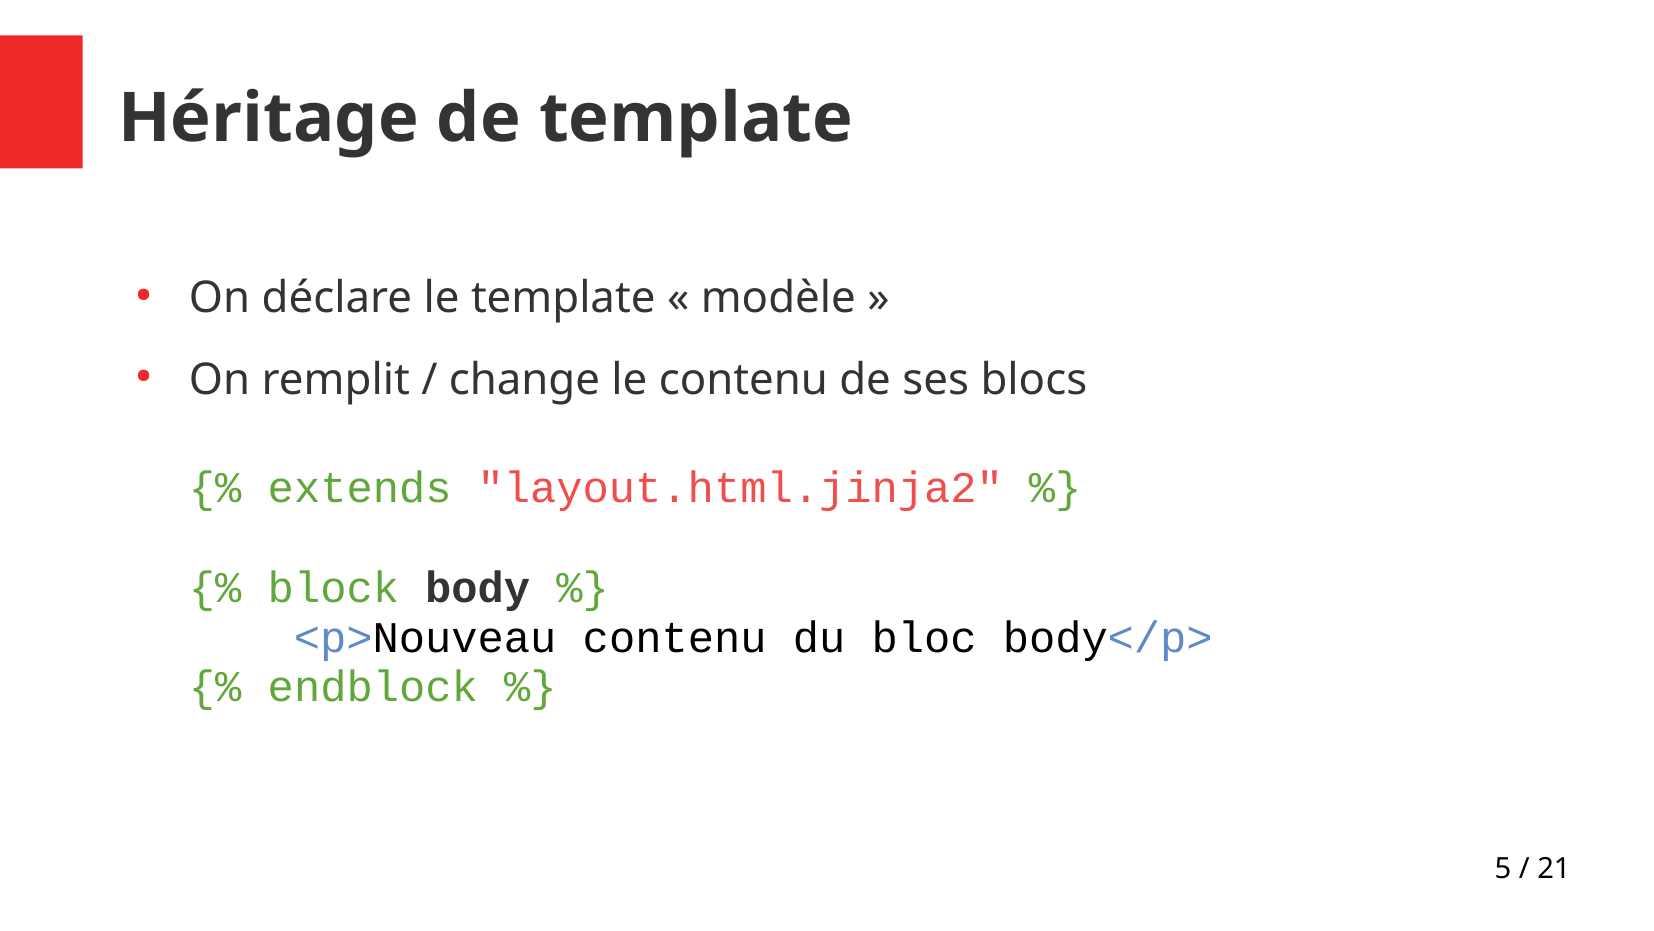

# Héritage de template
On déclare le template « modèle »
On remplit / change le contenu de ses blocs
{% extends "layout.html.jinja2" %}
{% block body %}
 <p>Nouveau contenu du bloc body</p>
{% endblock %}
5